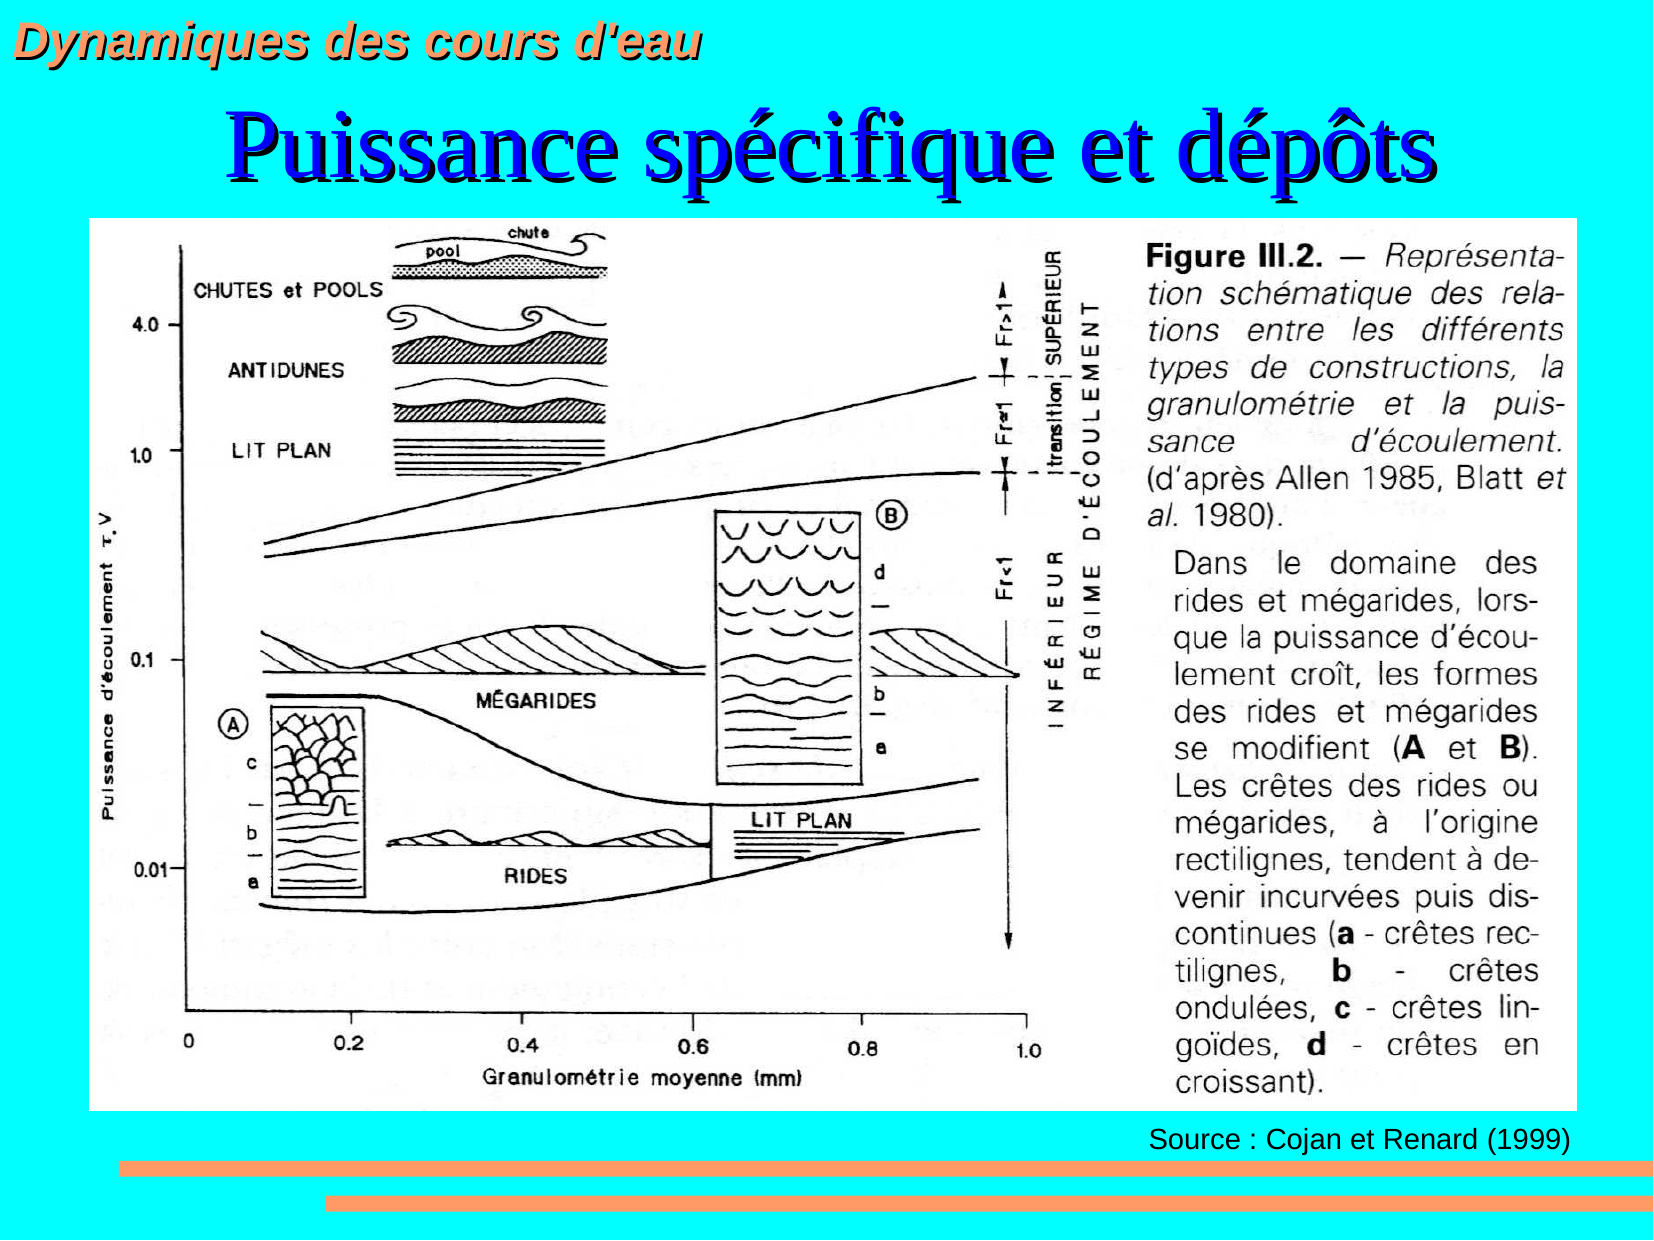

# Dynamiques des cours d'eau
Puissance spécifique et dépôts
Source : Cojan et Renard (1999)